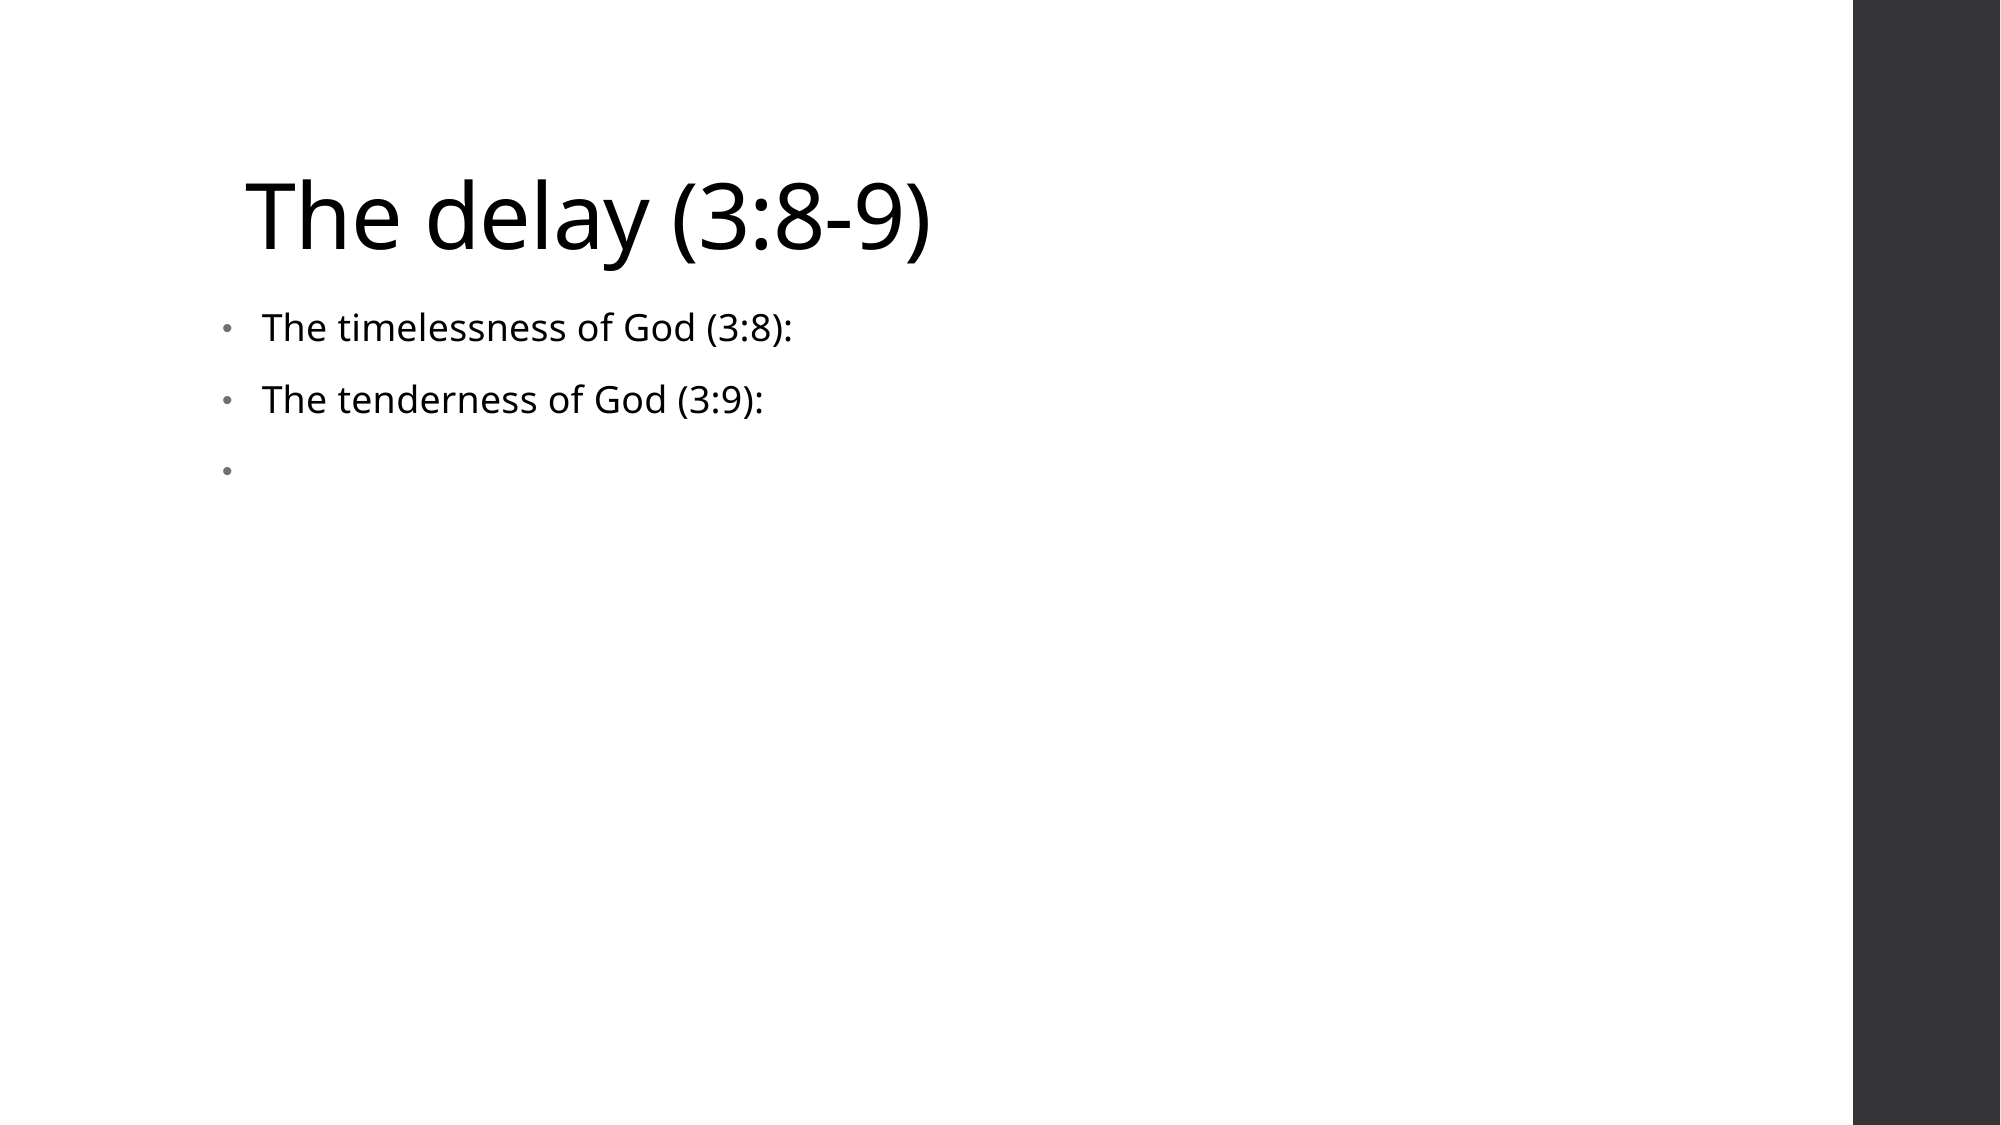

# The delay (3:8-9)
 The timelessness of God (3:8):
 The tenderness of God (3:9):